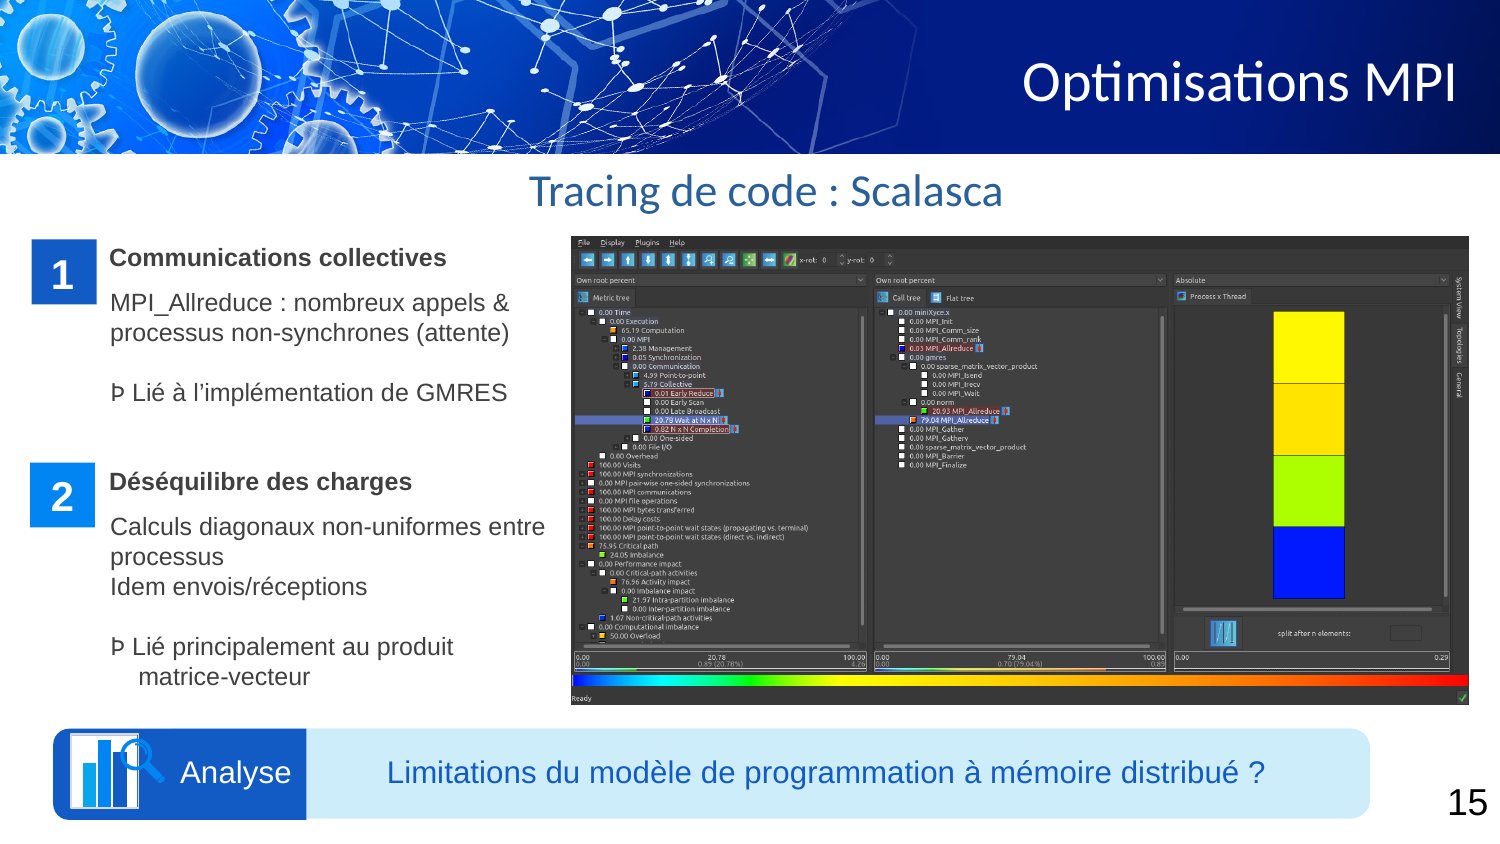

# Optimisations MPI
Tracing de code : Scalasca
Communications collectives
MPI_Allreduce : nombreux appels &
processus non-synchrones (attente)
Þ Lié à l’implémentation de GMRES
1
Déséquilibre des charges
Calculs diagonaux non-uniformes entre
processus
Idem envois/réceptions
Þ Lié principalement au produit
 matrice-vecteur
2
### Chart
| Category | Series 1 | Series 2 | Series 3 |
|---|---|---|---|
| None | 43.0 | 65.0 | 54.0 |
Analyse
Limitations du modèle de programmation à mémoire distribué ?